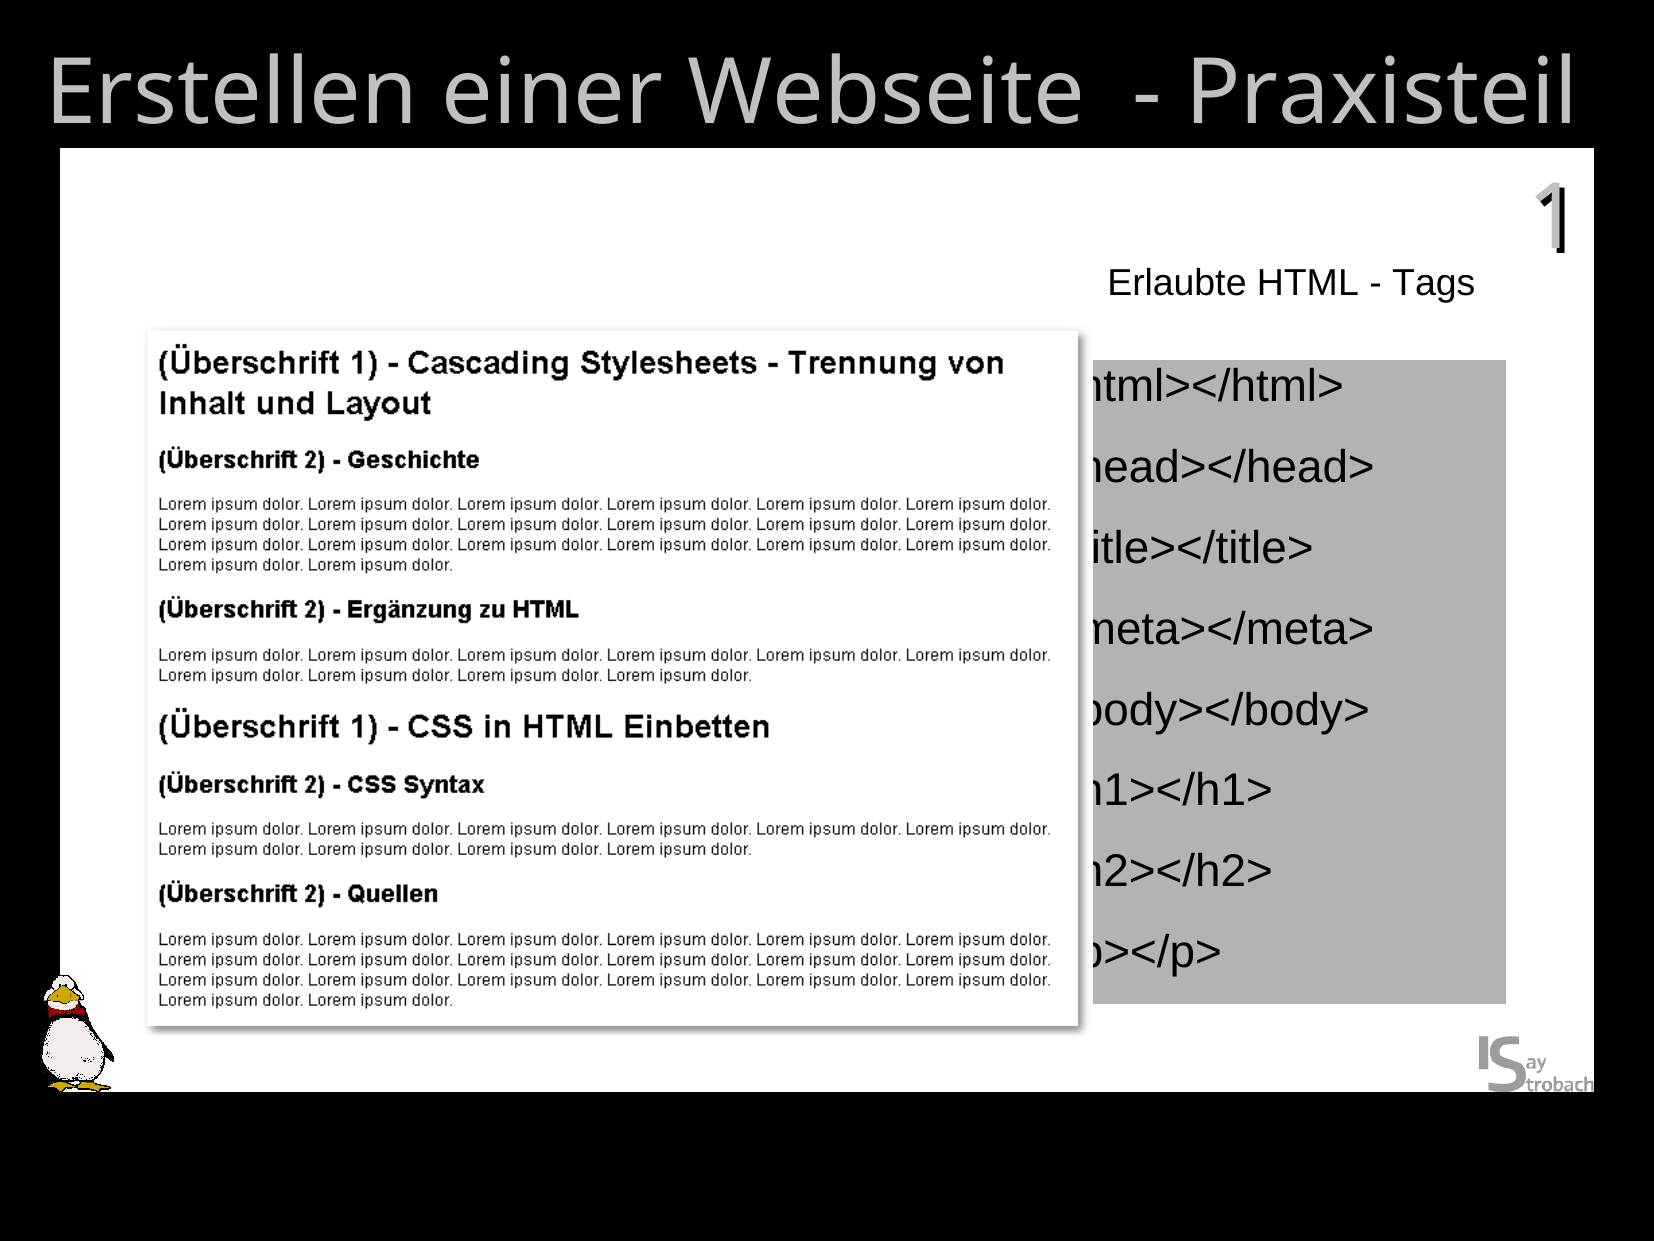

Erstellen einer Webseite - Praxisteil 1
Erlaubte HTML - Tags
# <html></html>
<head></head>
<title></title>
<meta></meta>
<body></body>
<h1></h1>
<h2></h2>
<p></p>